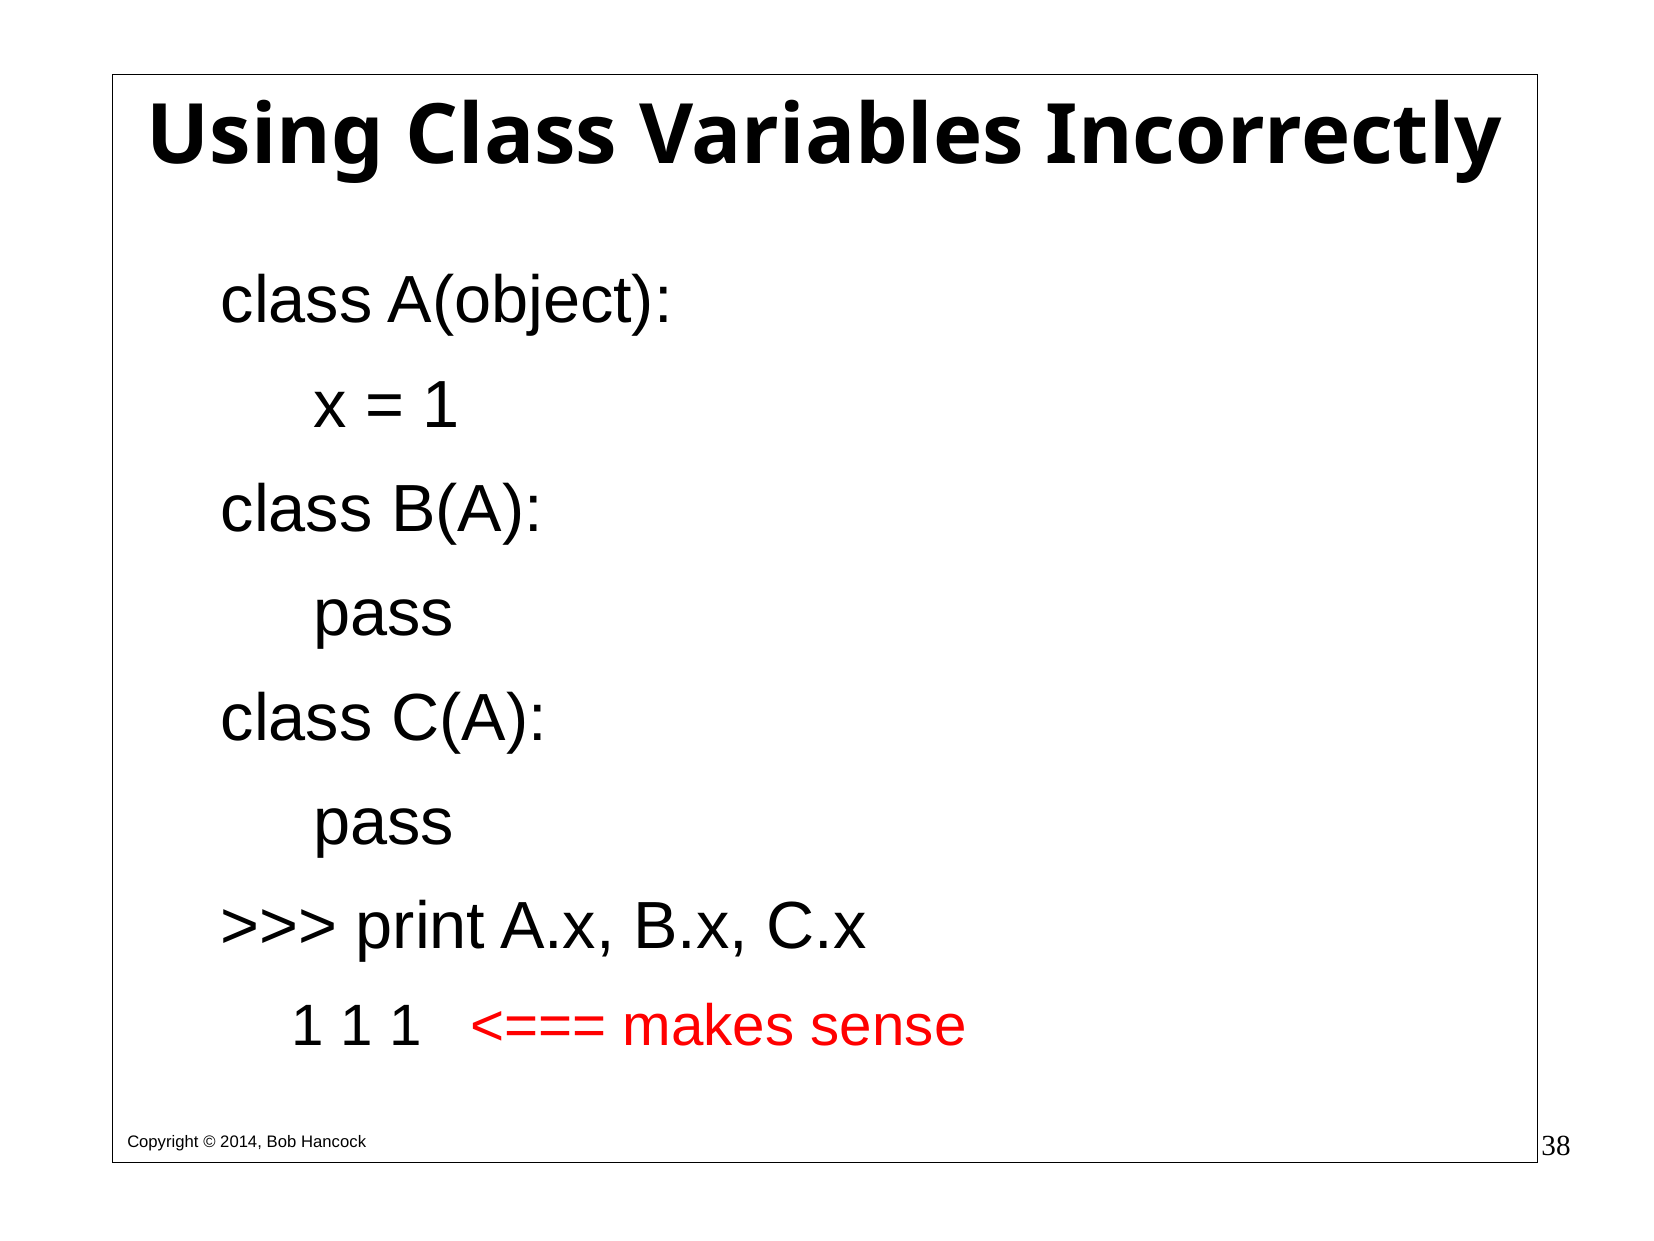

# Using Class Variables Incorrectly
class A(object):
 x = 1
class B(A):
 pass
class C(A):
 pass
>>> print A.x, B.x, C.x
1 1 1 <=== makes sense
Copyright © 2014, Bob Hancock
38